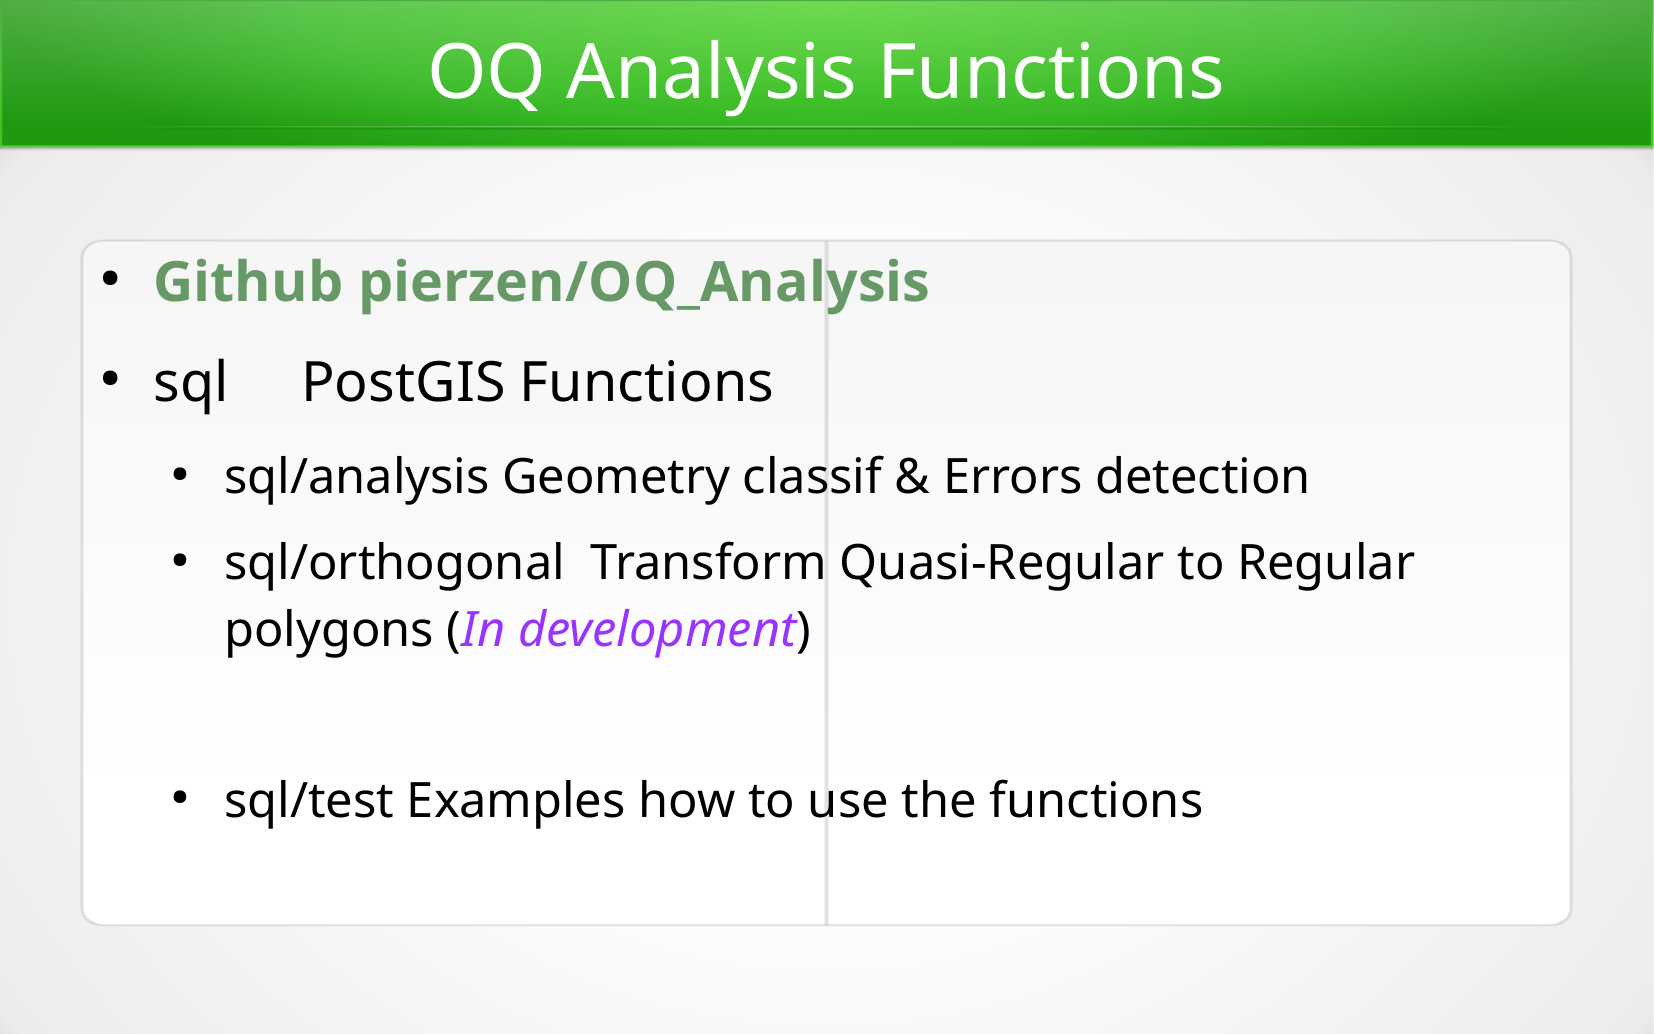

# OQ Analysis Functions
Github pierzen/OQ_Analysis
sql	PostGIS Functions
sql/analysis Geometry classif & Errors detection
sql/orthogonal Transform Quasi-Regular to Regular polygons (In development)
sql/test Examples how to use the functions